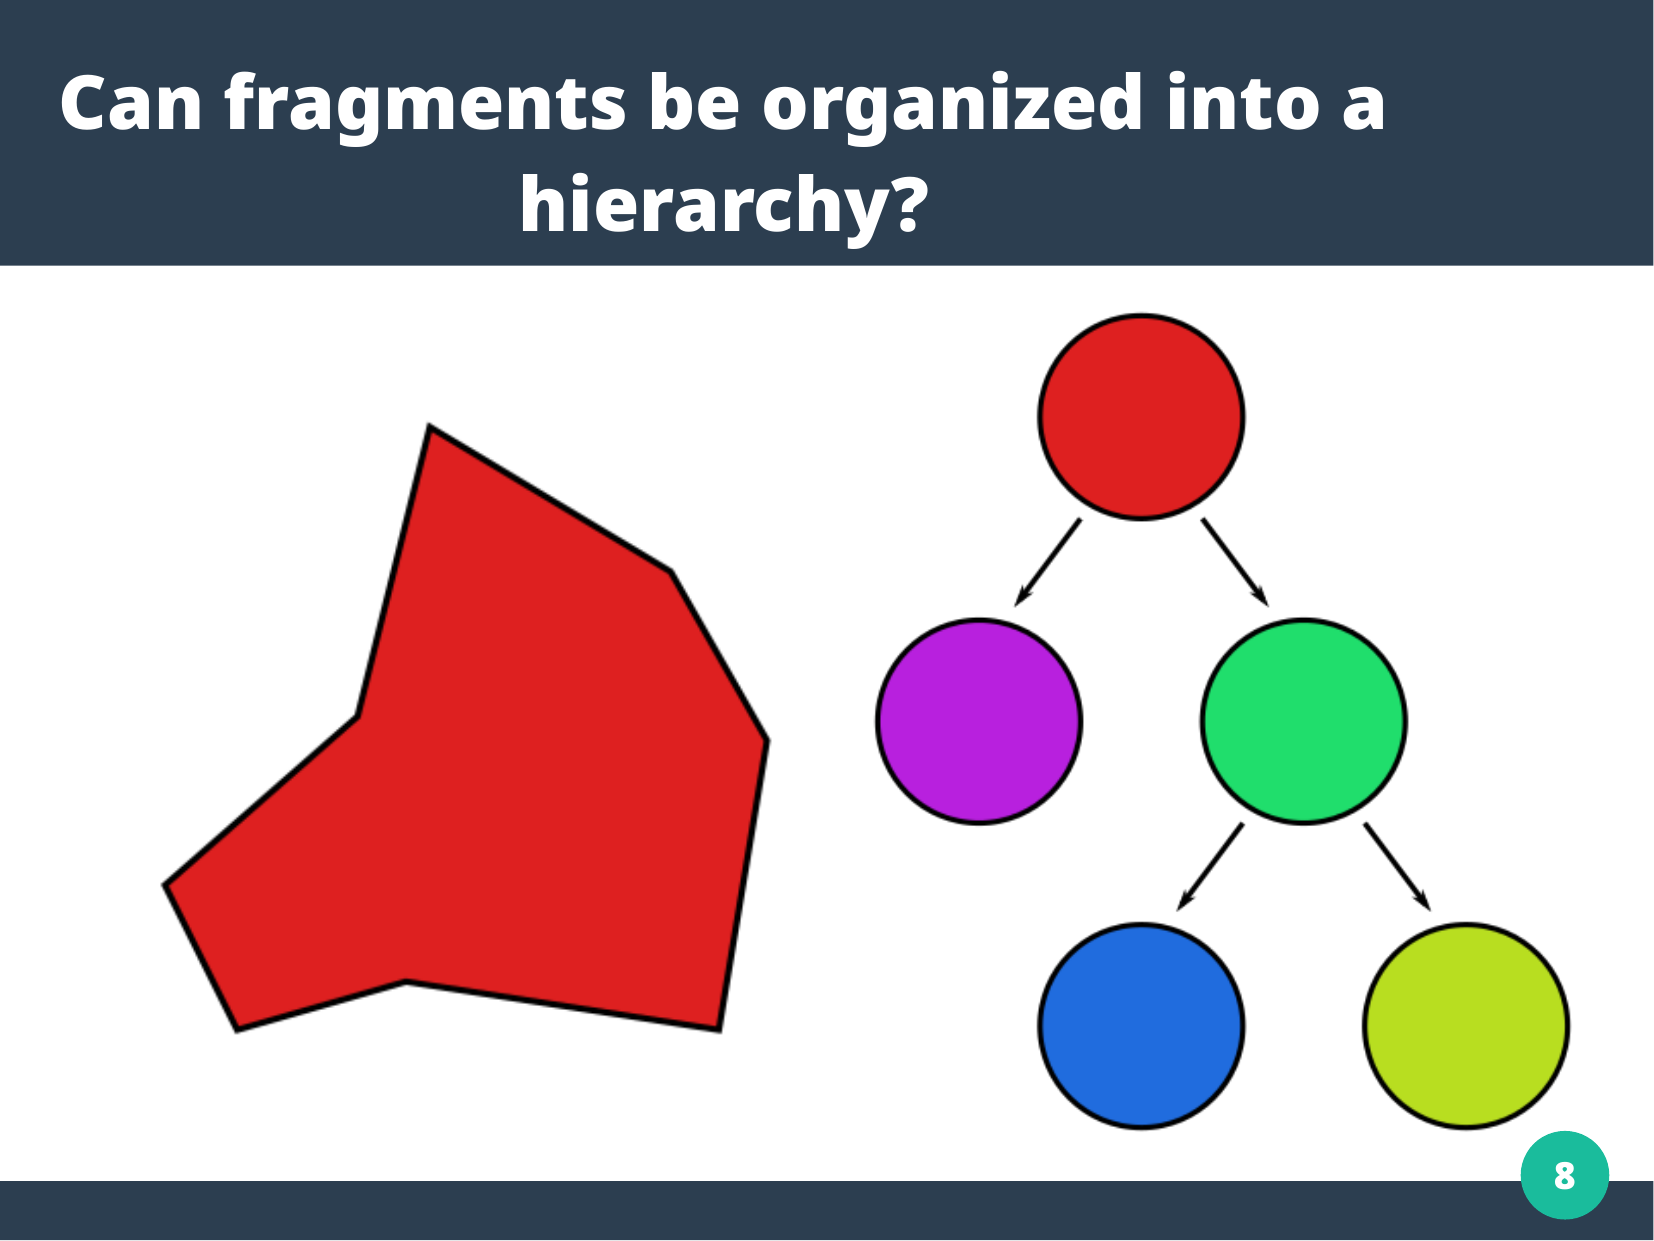

# Can fragments be organized into a hierarchy?
8